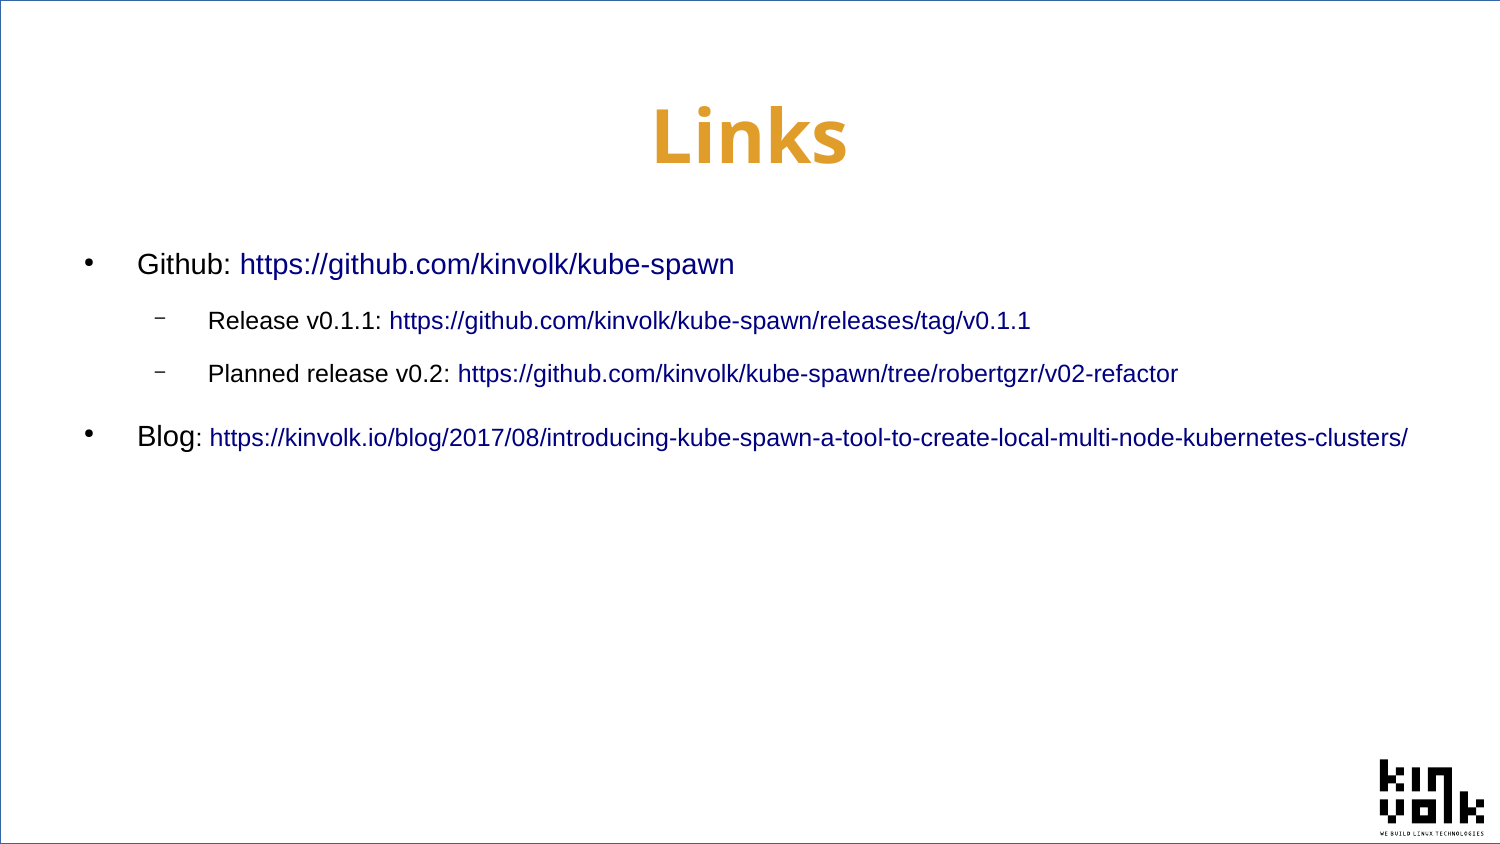

# Links
Github: https://github.com/kinvolk/kube-spawn
Release v0.1.1: https://github.com/kinvolk/kube-spawn/releases/tag/v0.1.1
Planned release v0.2: https://github.com/kinvolk/kube-spawn/tree/robertgzr/v02-refactor
Blog: https://kinvolk.io/blog/2017/08/introducing-kube-spawn-a-tool-to-create-local-multi-node-kubernetes-clusters/